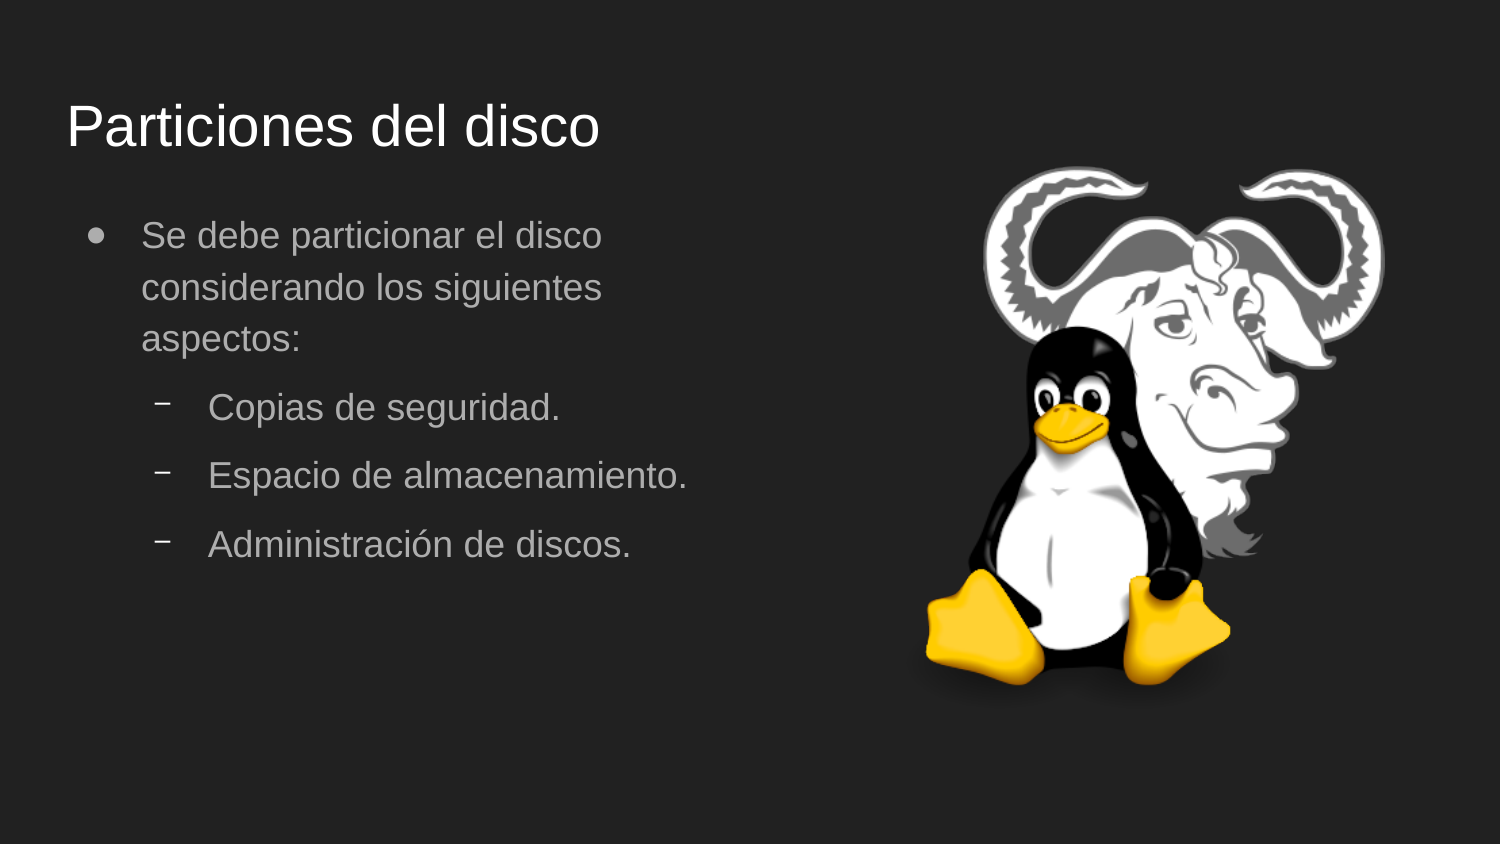

# Particiones del disco
Se debe particionar el disco considerando los siguientes aspectos:
Copias de seguridad.
Espacio de almacenamiento.
Administración de discos.